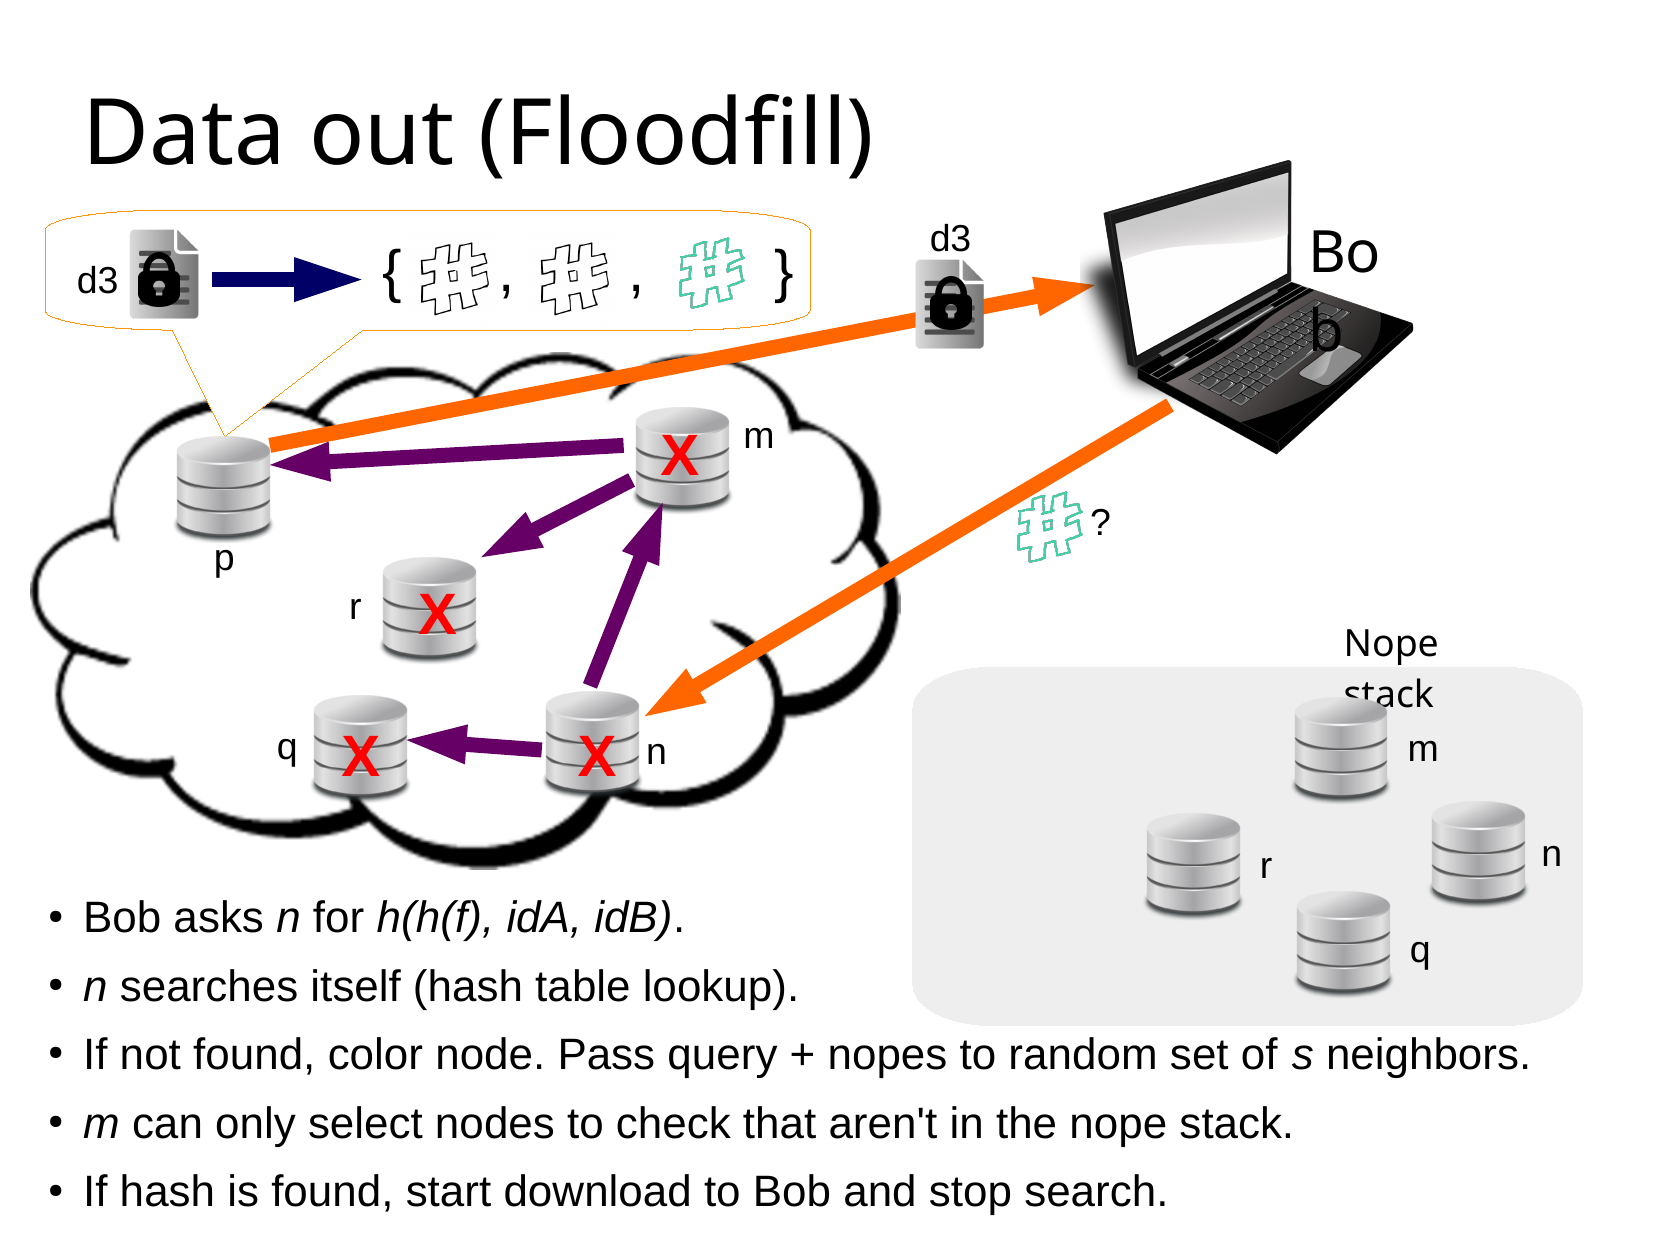

# Data out (Floodfill)
Bob
d3
{ , , }
d3
m
X
?
p
X
r
Nope stack
X
X
q
m
n
Bob asks n for h(h(f), idA, idB).
n searches itself (hash table lookup).
If not found, color node. Pass query + nopes to random set of s neighbors.
m can only select nodes to check that aren't in the nope stack.
If hash is found, start download to Bob and stop search.
n
r
q